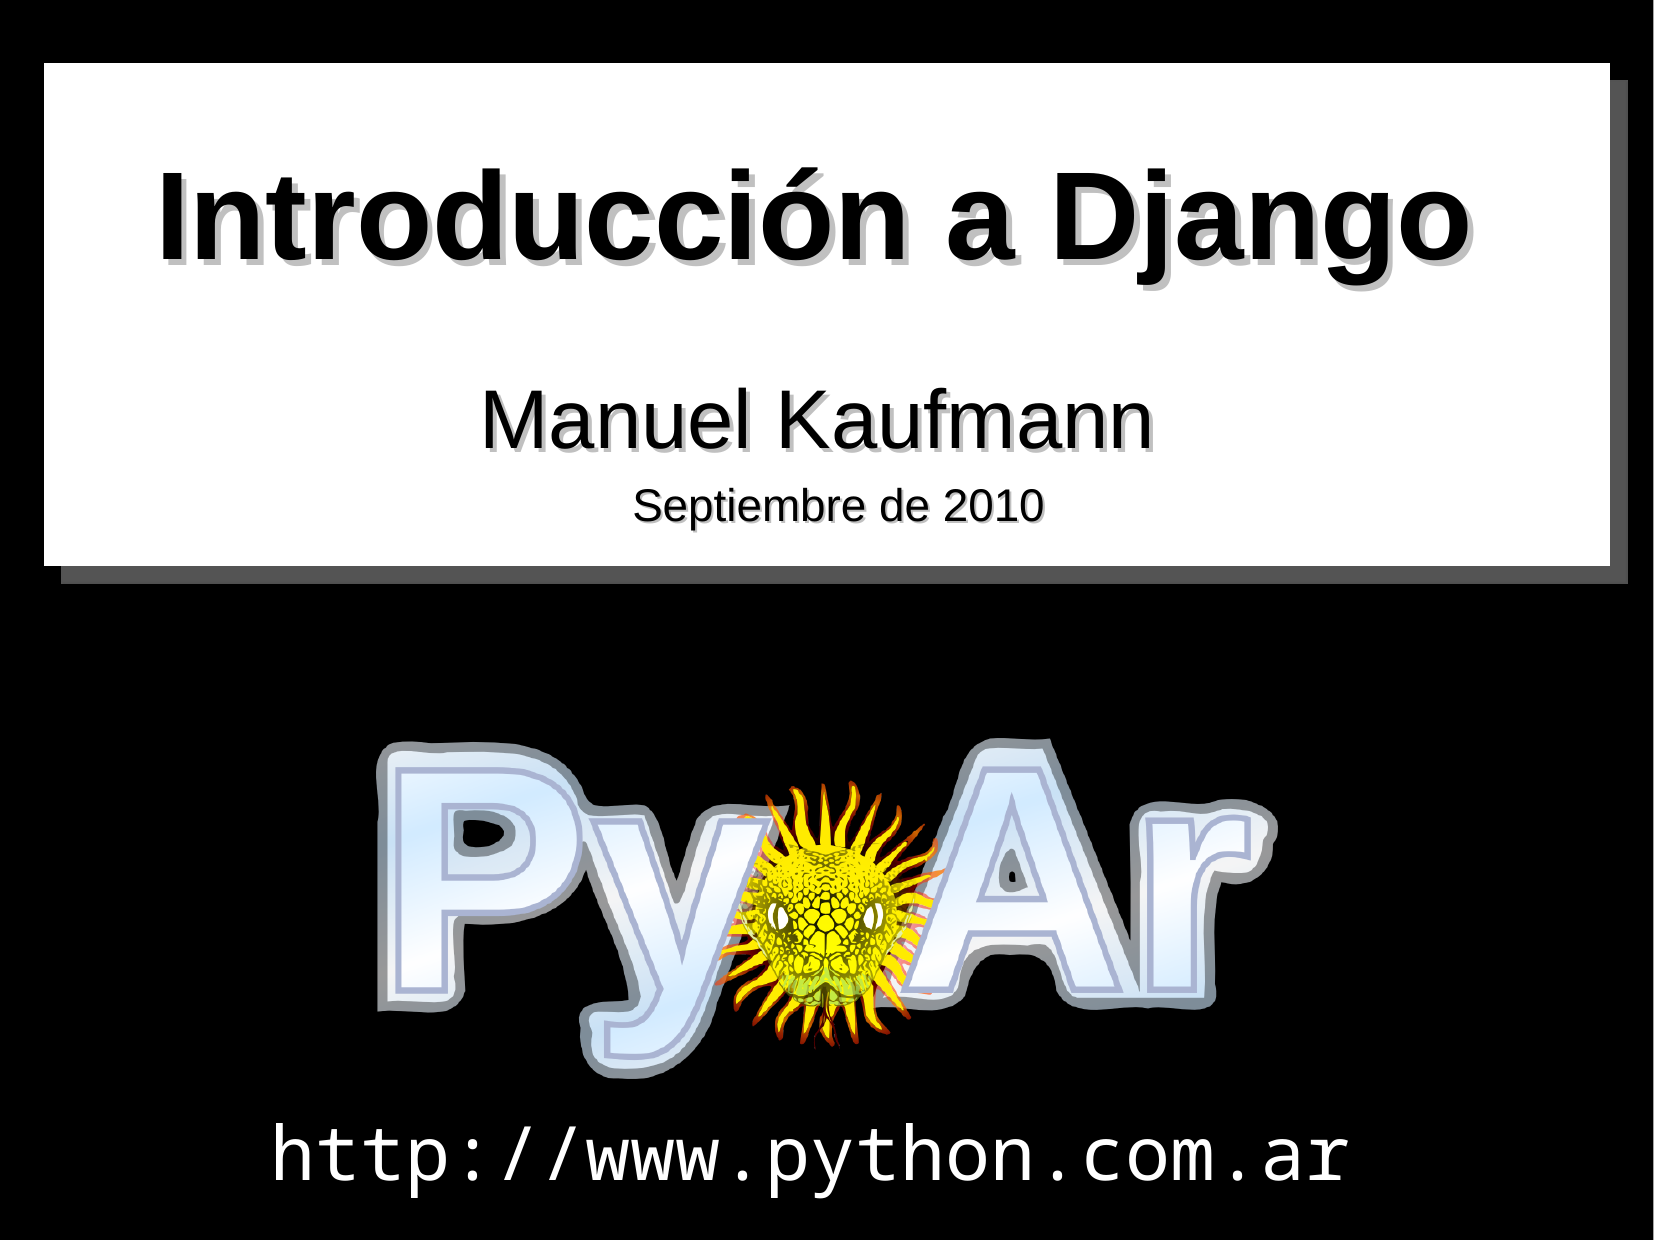

Introducción a Django
Manuel Kaufmann
Septiembre de 2010
http://www.python.com.ar